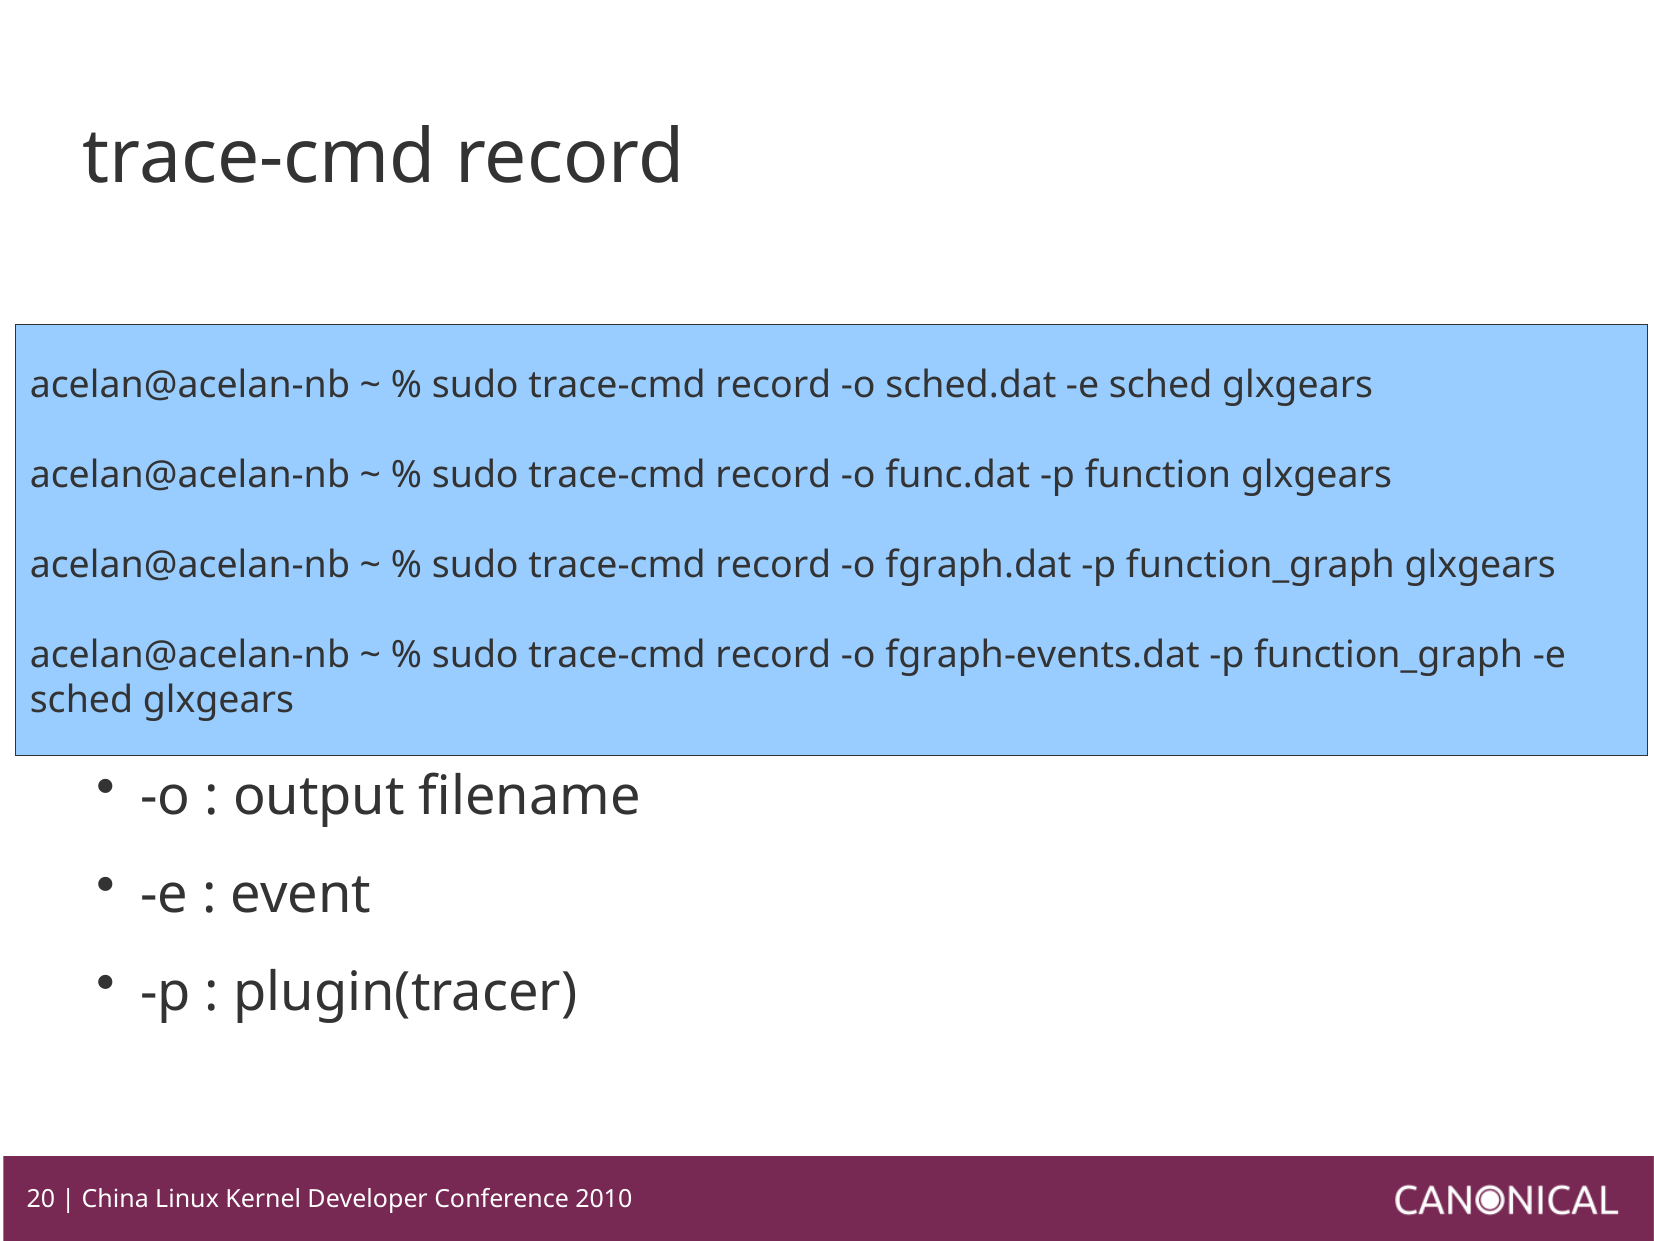

# trace-cmd record
-o : output filename
-e : event
-p : plugin(tracer)
acelan@acelan-nb ~ % sudo trace-cmd record -o sched.dat -e sched glxgears
acelan@acelan-nb ~ % sudo trace-cmd record -o func.dat -p function glxgears
acelan@acelan-nb ~ % sudo trace-cmd record -o fgraph.dat -p function_graph glxgears
acelan@acelan-nb ~ % sudo trace-cmd record -o fgraph-events.dat -p function_graph -e sched glxgears